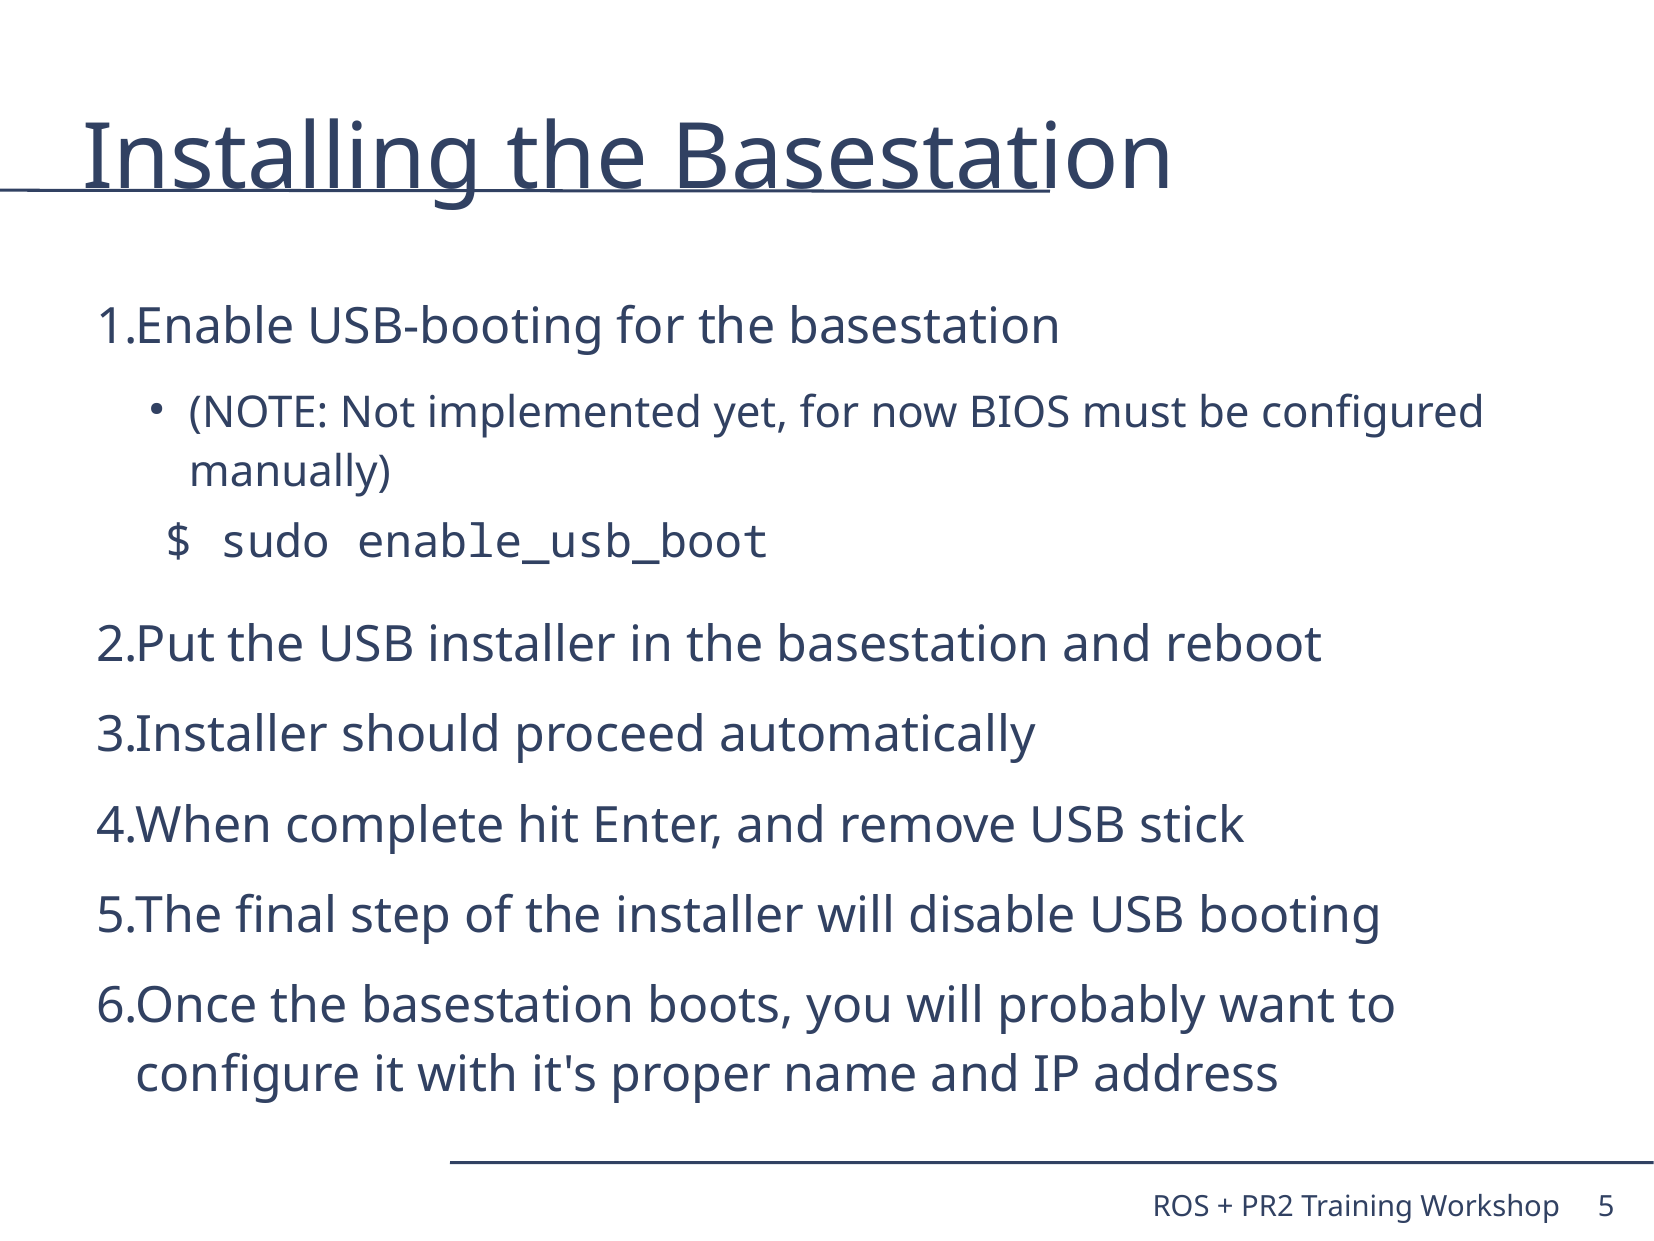

# Installing the Basestation
Enable USB-booting for the basestation
(NOTE: Not implemented yet, for now BIOS must be configured manually)
Put the USB installer in the basestation and reboot
Installer should proceed automatically
When complete hit Enter, and remove USB stick
The final step of the installer will disable USB booting
Once the basestation boots, you will probably want to configure it with it's proper name and IP address
$ sudo enable_usb_boot